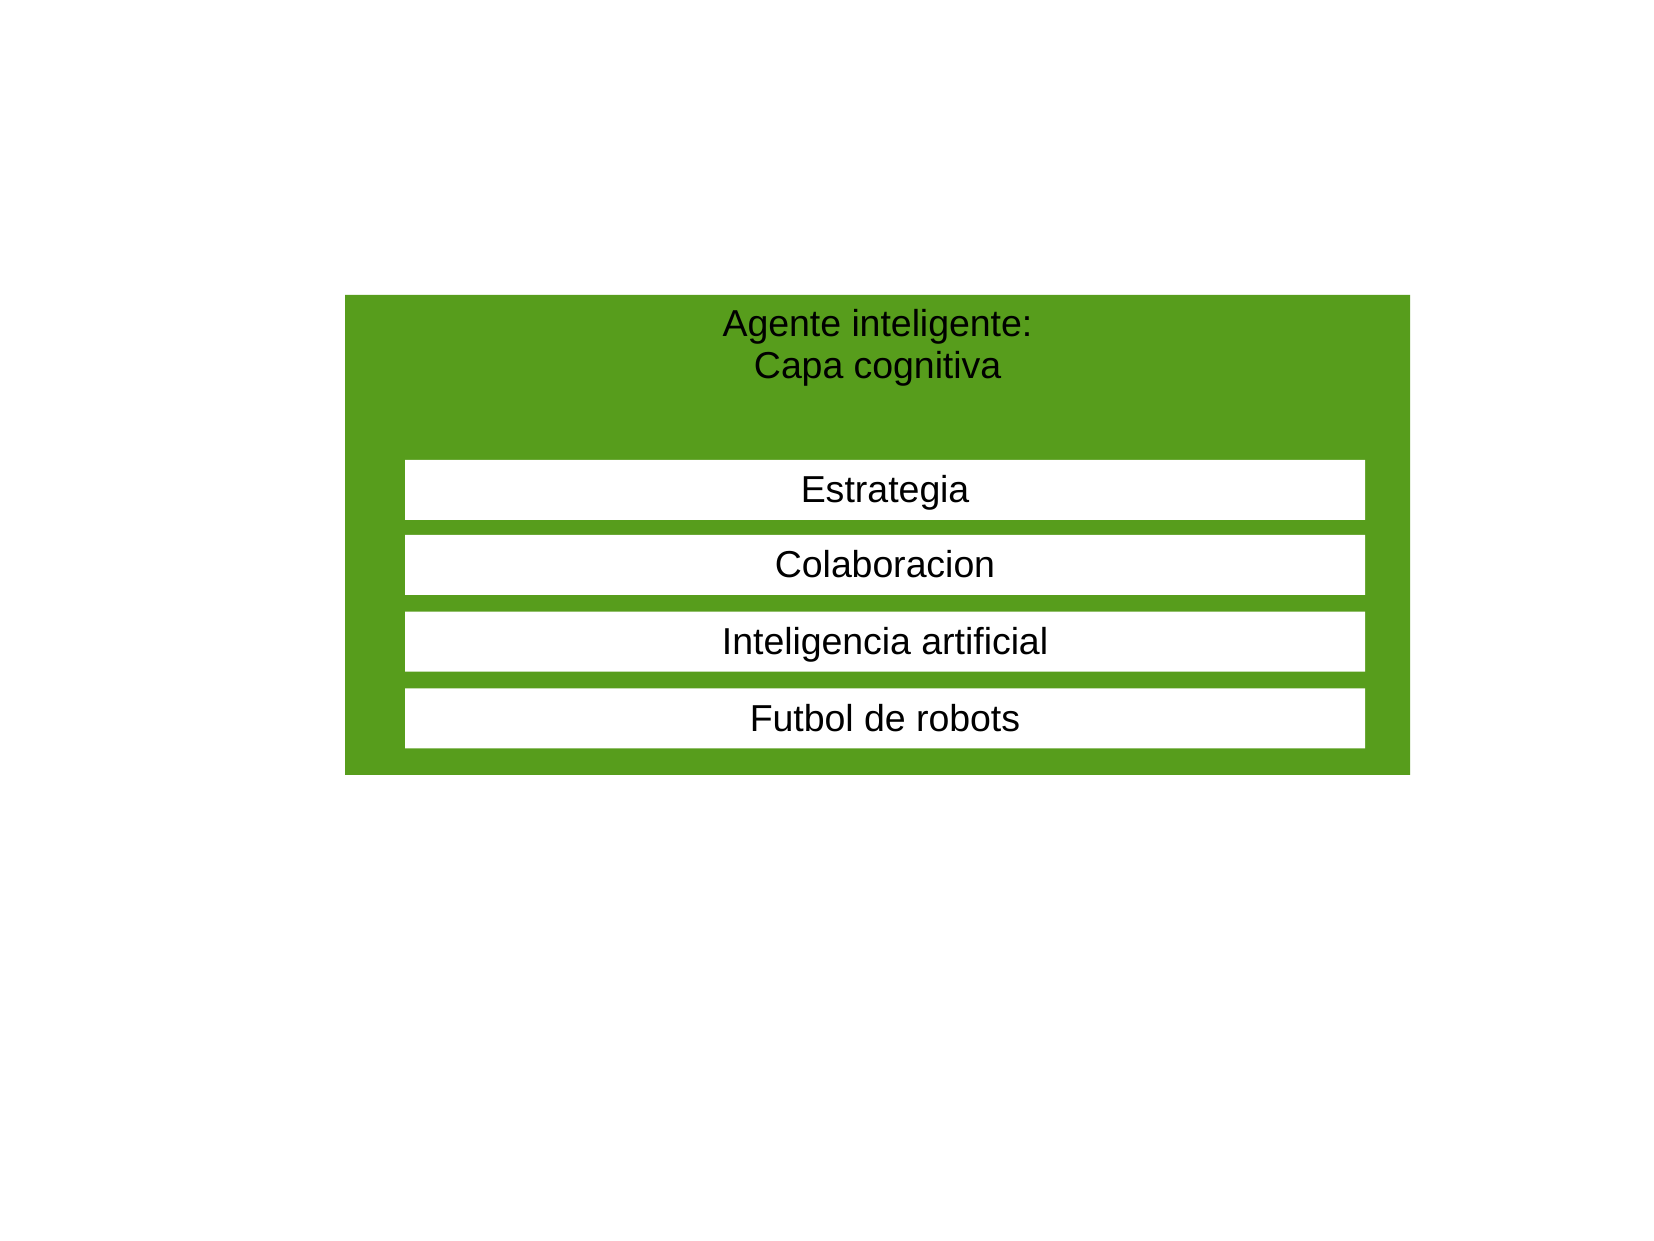

Agente inteligente:
Capa cognitiva
Estrategia
Colaboracion
Inteligencia artificial
Futbol de robots